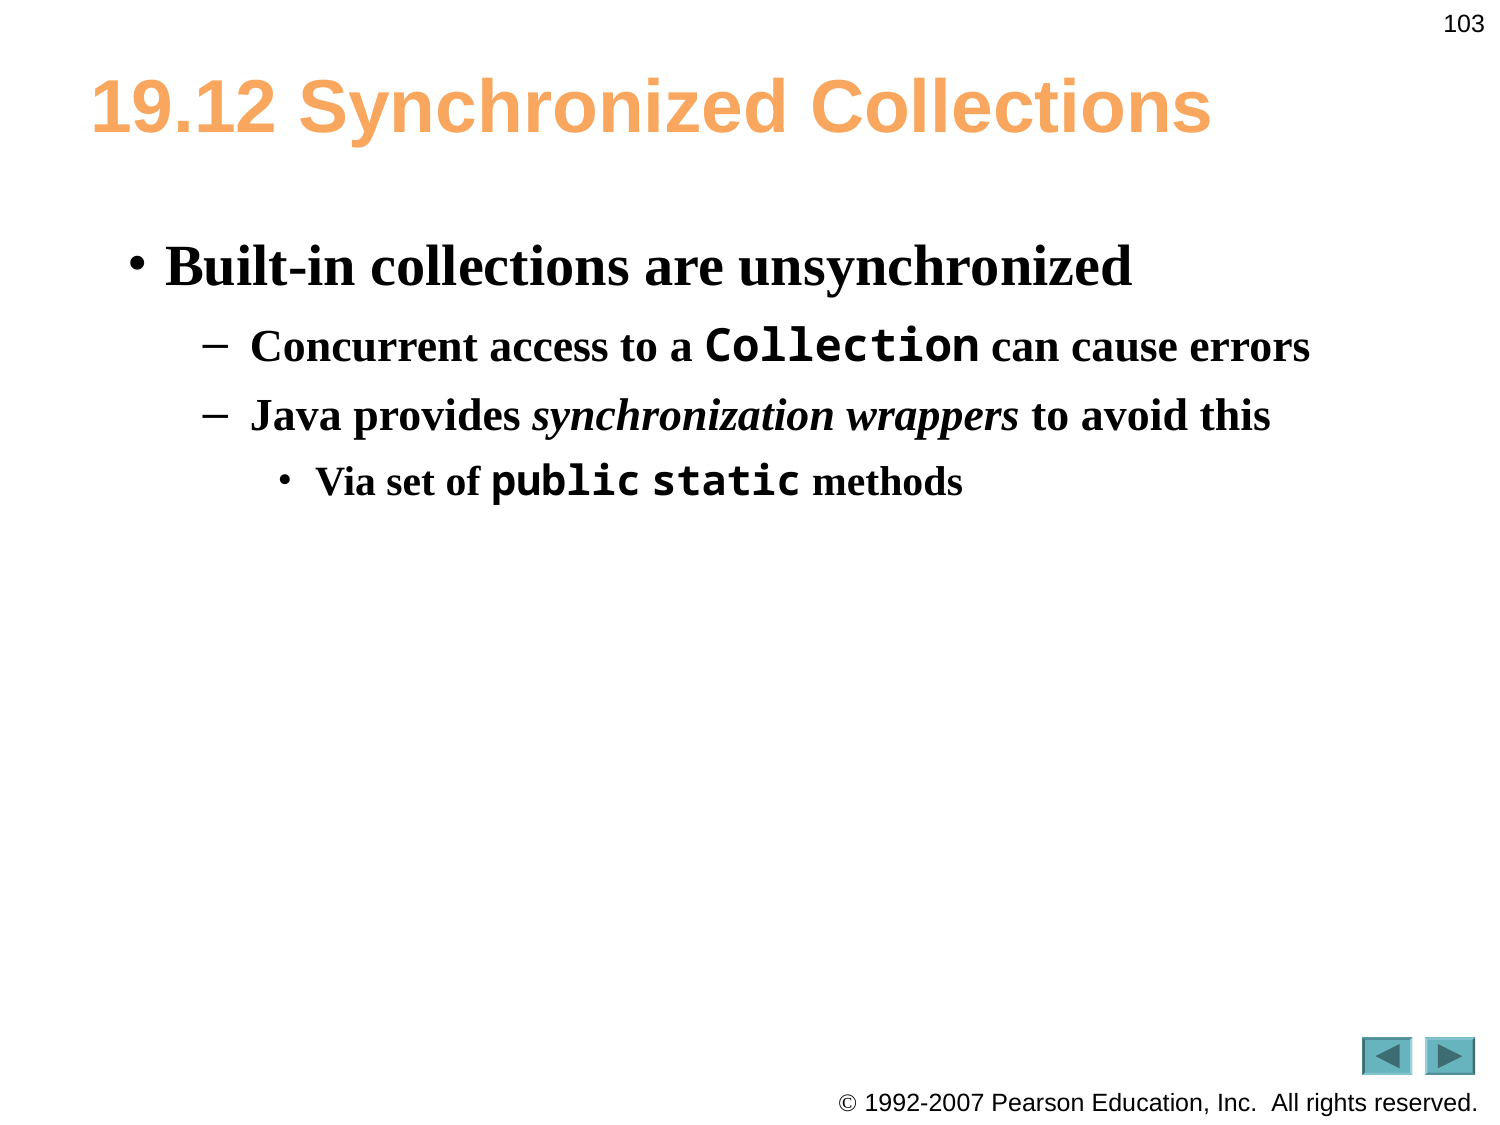

# 19.12 Synchronized Collections
Built-in collections are unsynchronized
Concurrent access to a Collection can cause errors
Java provides synchronization wrappers to avoid this
Via set of public static methods